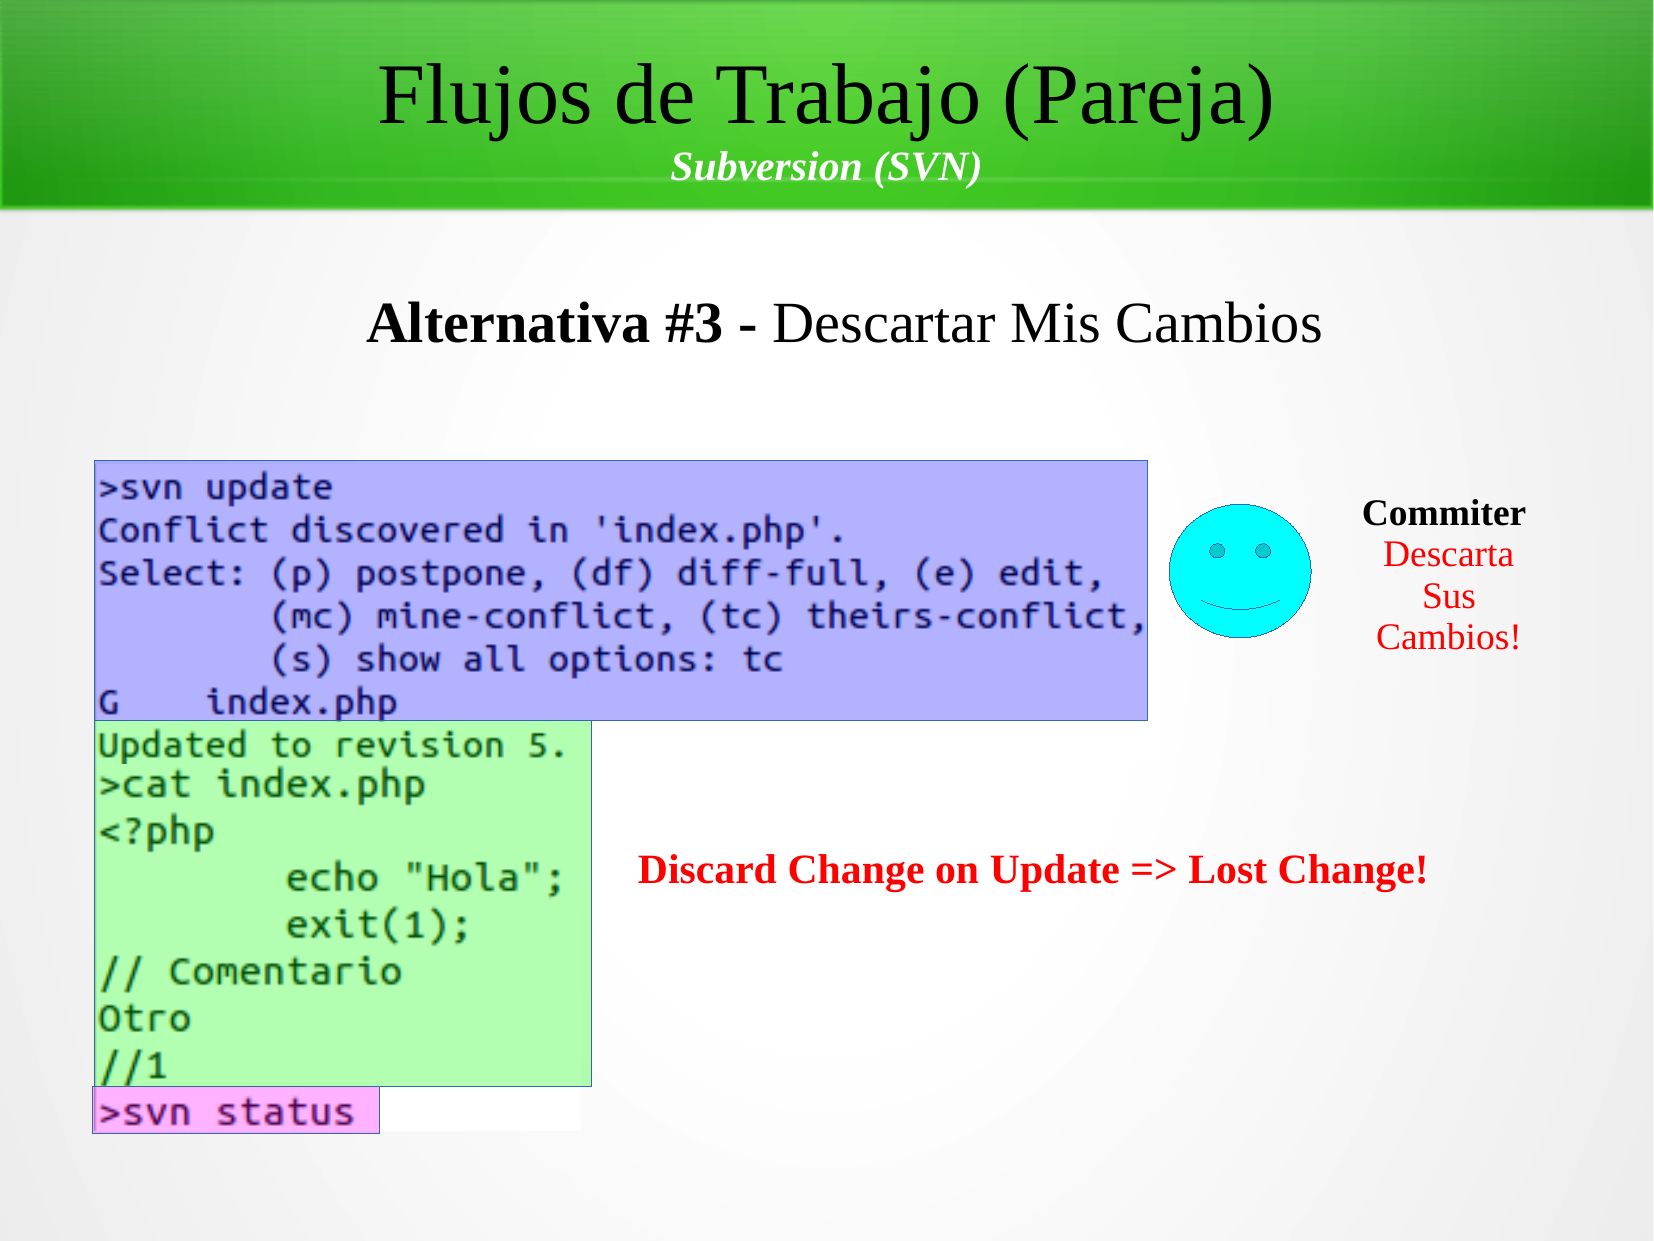

# Flujos de Trabajo (Pareja) Subversion (SVN)
Alternativa #3 - Descartar Mis Cambios
Commiter
Descarta
Sus
Cambios!
Discard Change on Update => Lost Change!